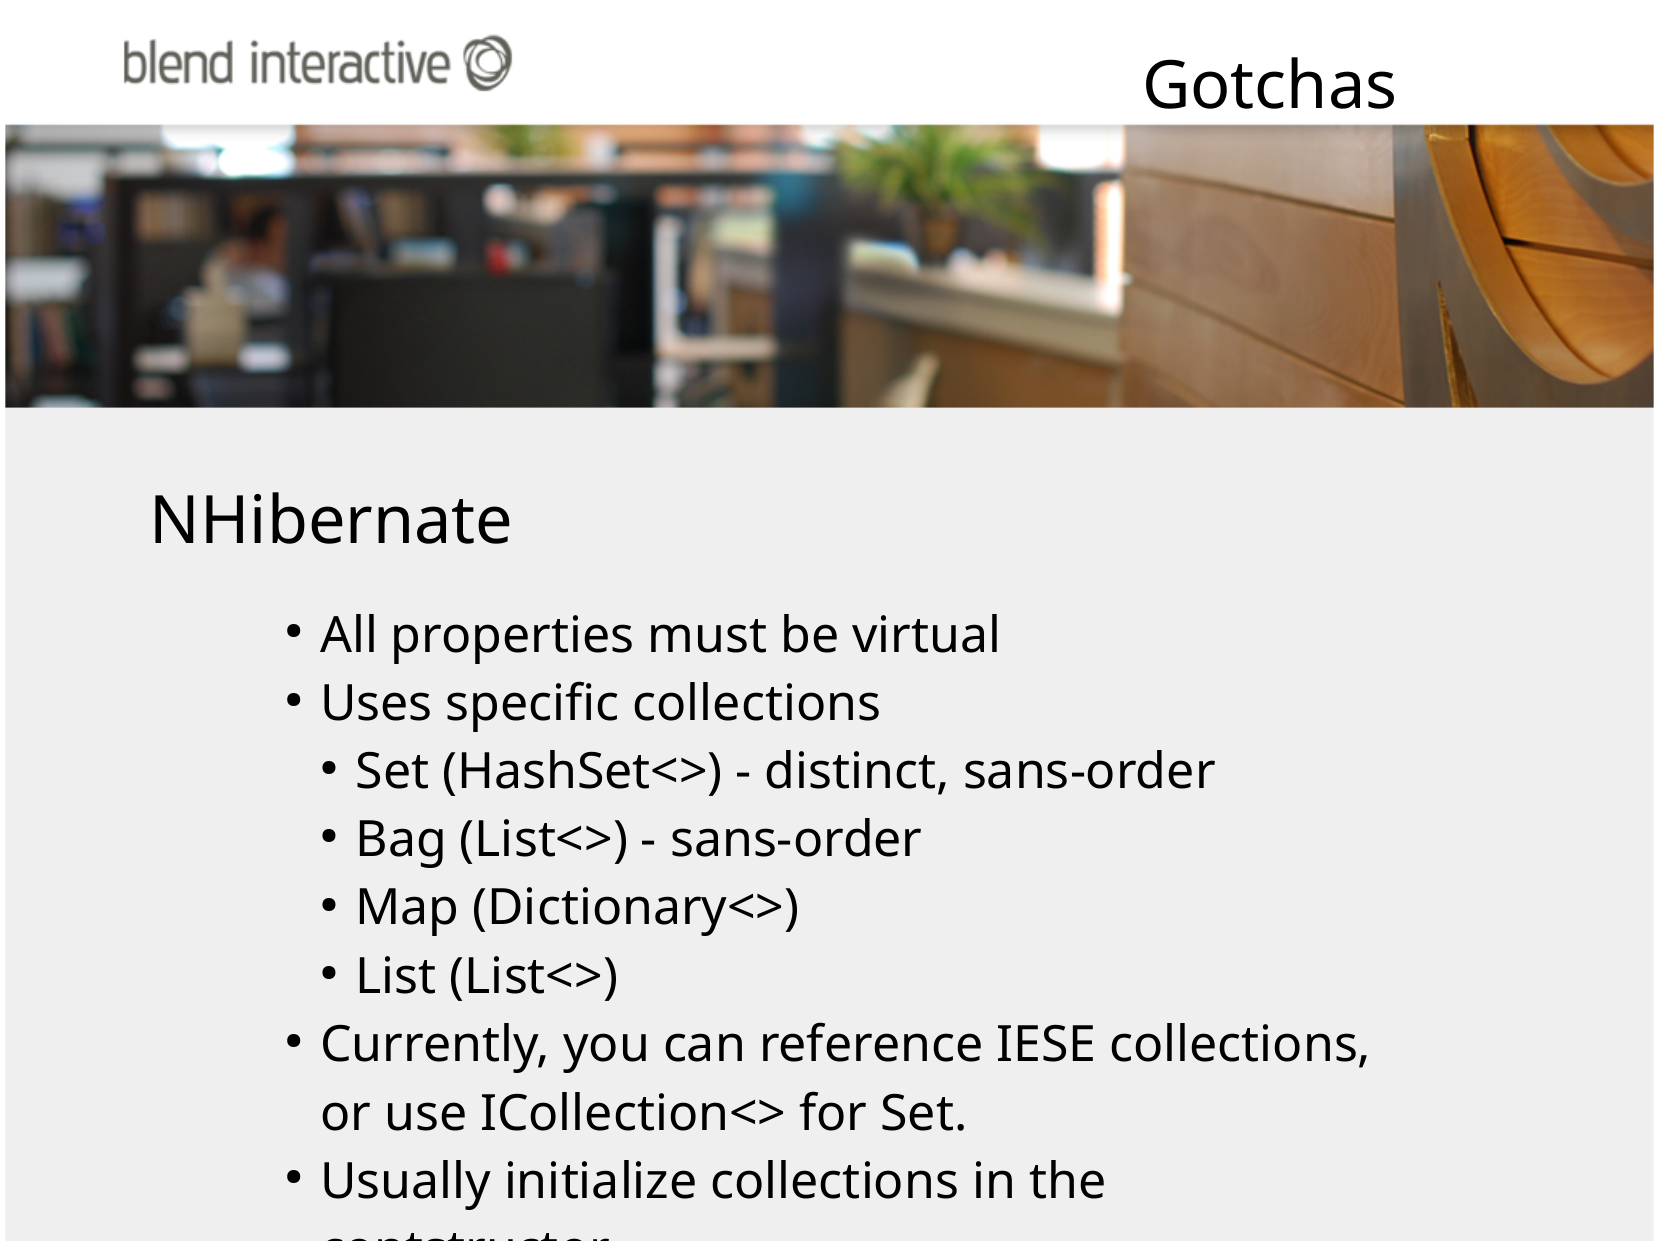

Gotchas
NHibernate
All properties must be virtual
Uses specific collections
Set (HashSet<>) - distinct, sans-order
Bag (List<>) - sans-order
Map (Dictionary<>)
List (List<>)
Currently, you can reference IESE collections, or use ICollection<> for Set.
Usually initialize collections in the contstructor.